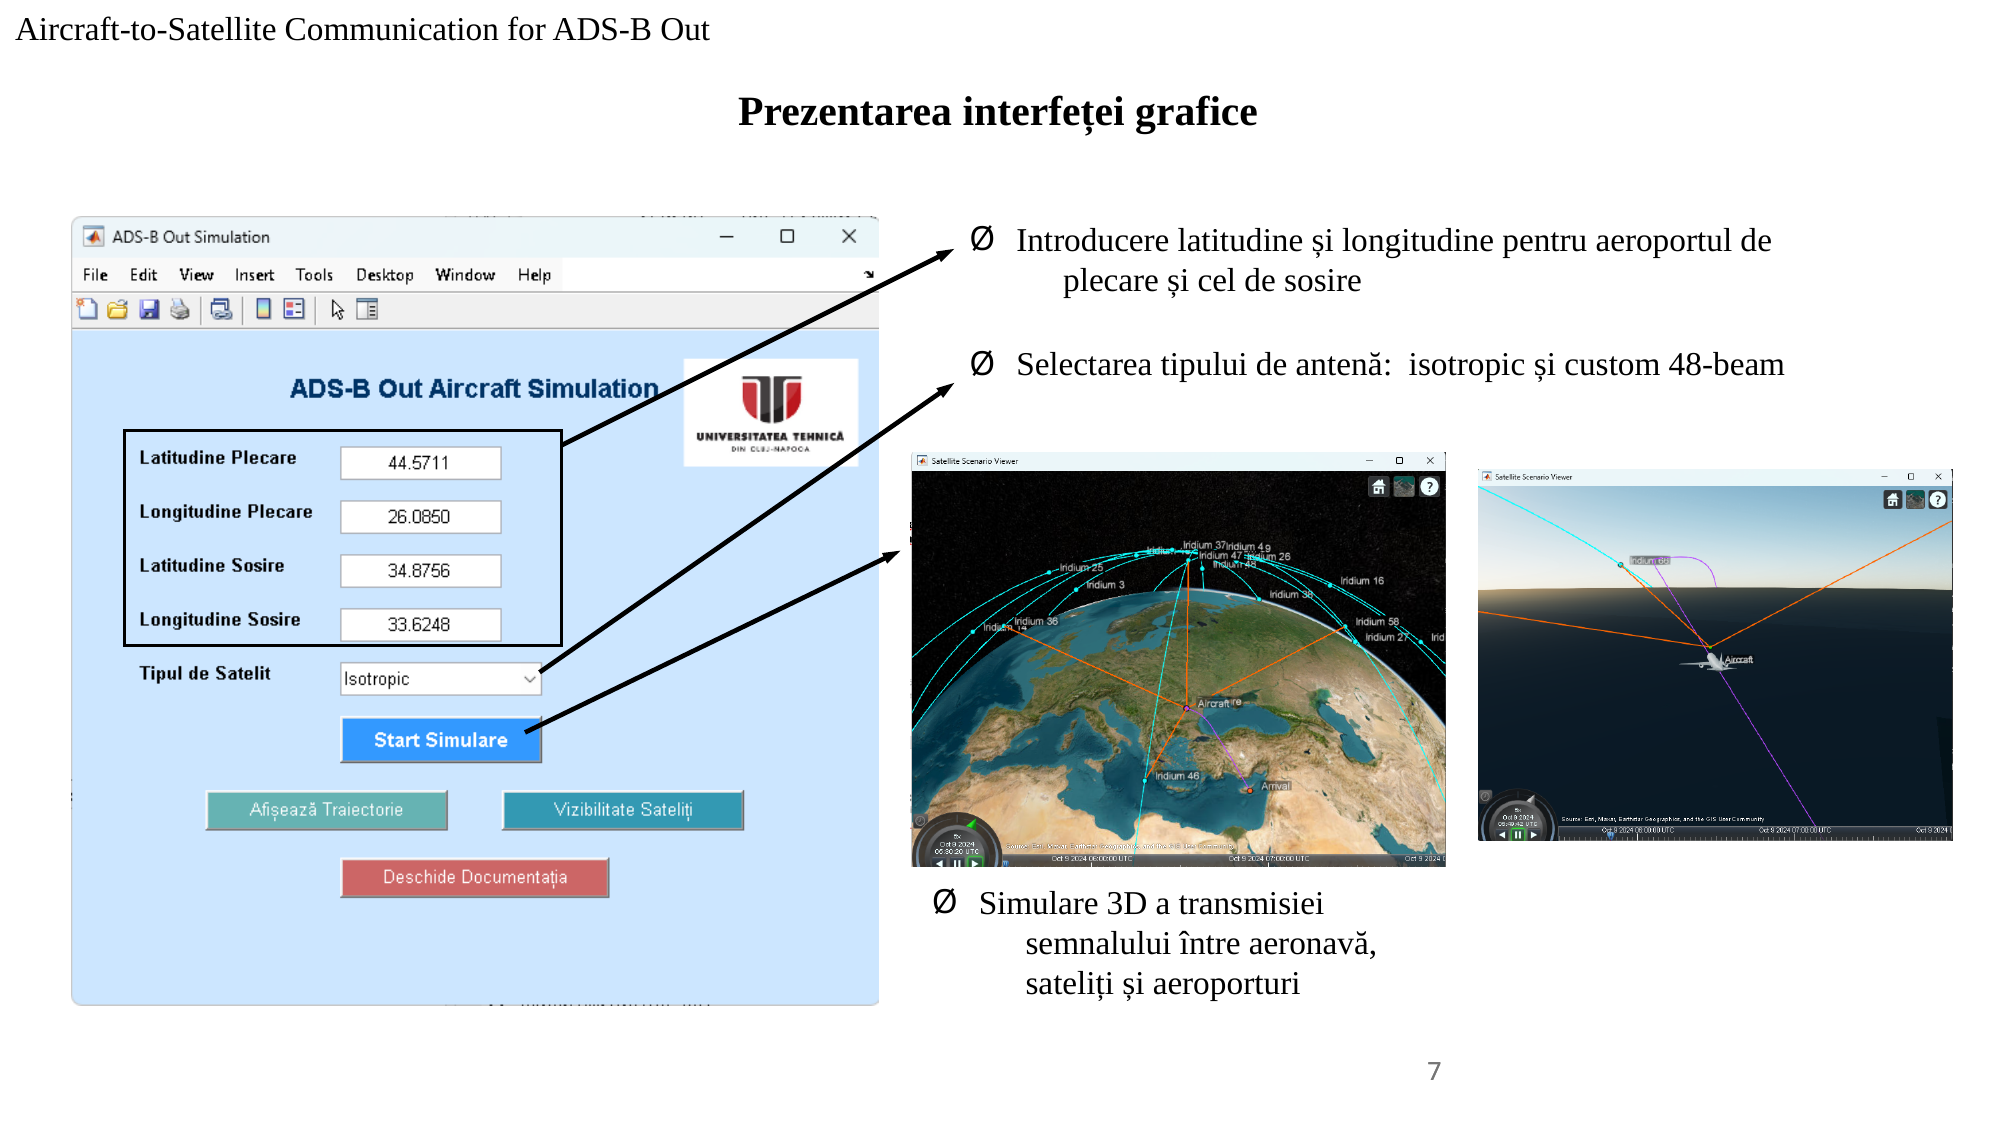

Aircraft-to-Satellite Communication for ADS-B Out
Prezentarea interfeței grafice
Introducere latitudine și longitudine pentru aeroportul de plecare și cel de sosire
Selectarea tipului de antenă: isotropic și custom 48-beam
Simulare 3D a transmisiei semnalului între aeronavă, sateliți și aeroporturi